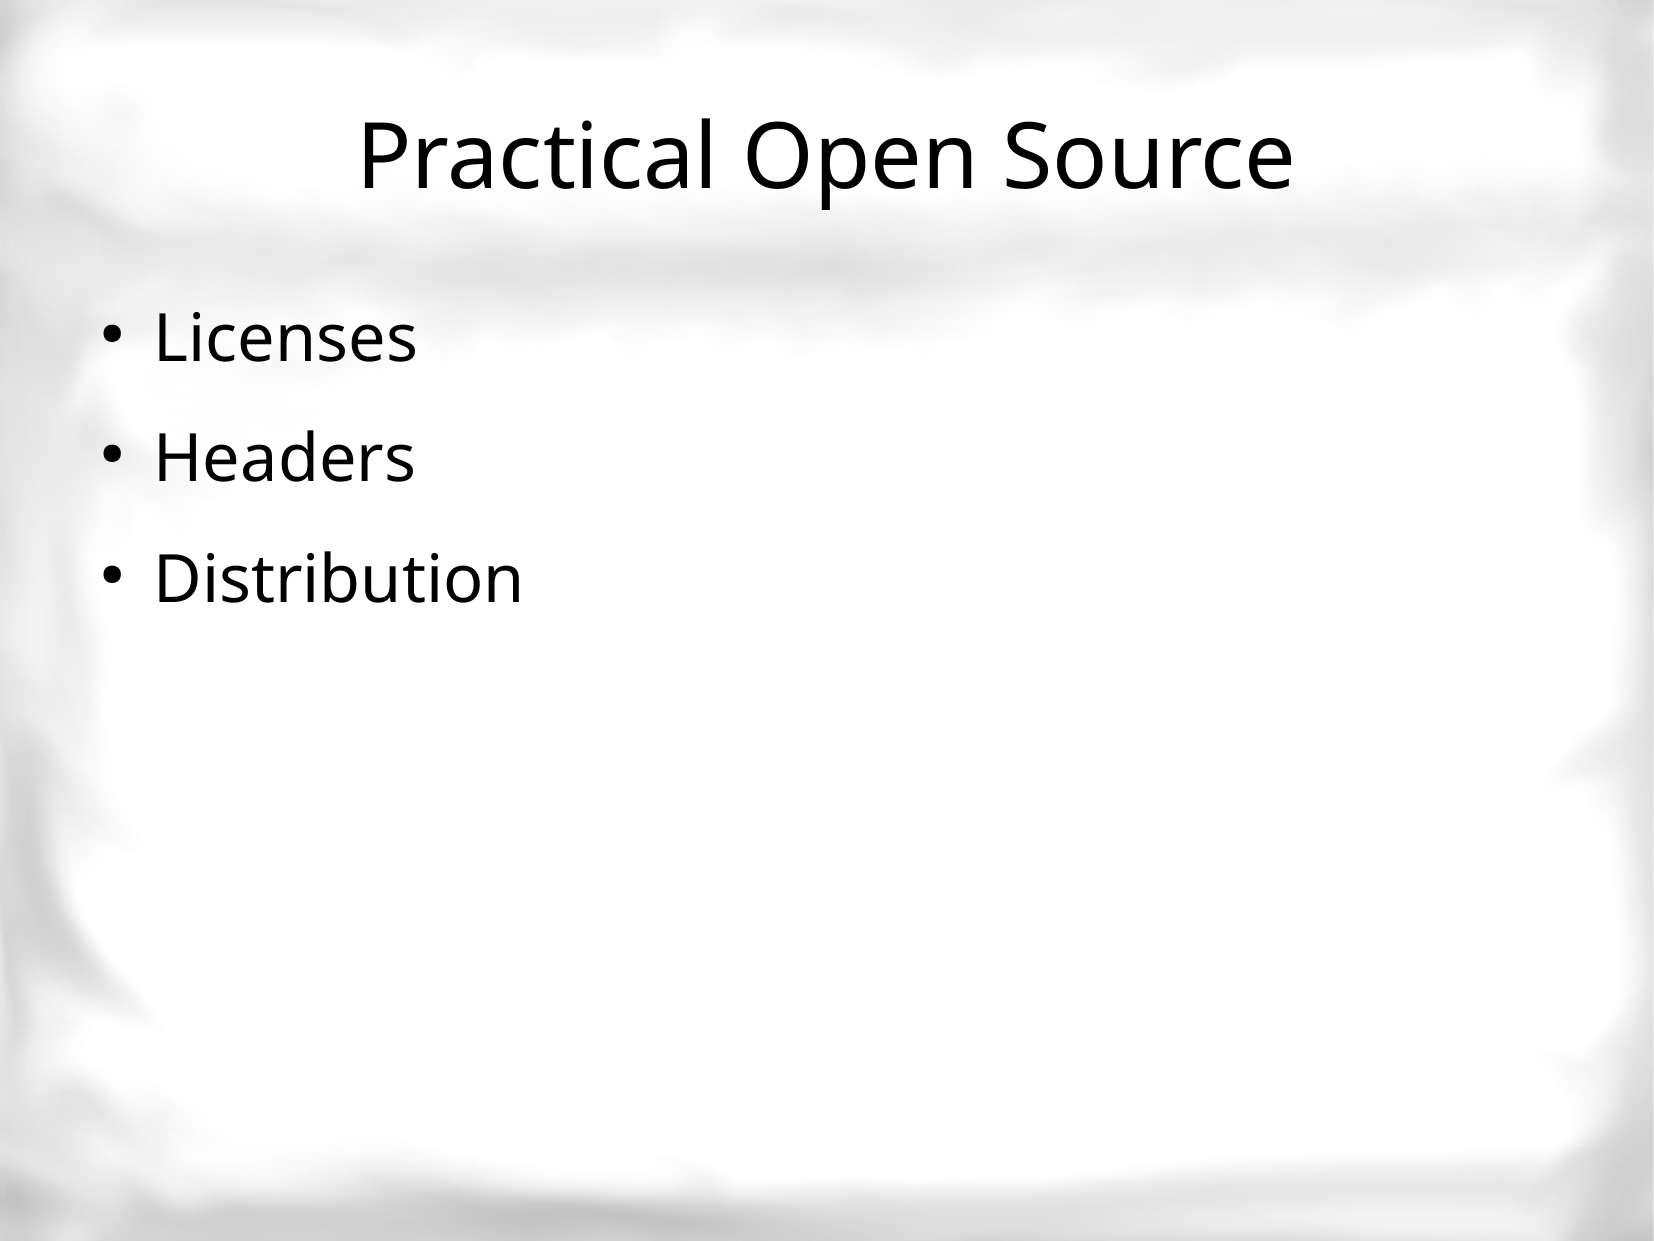

# Practical Open Source
Licenses
Headers
Distribution